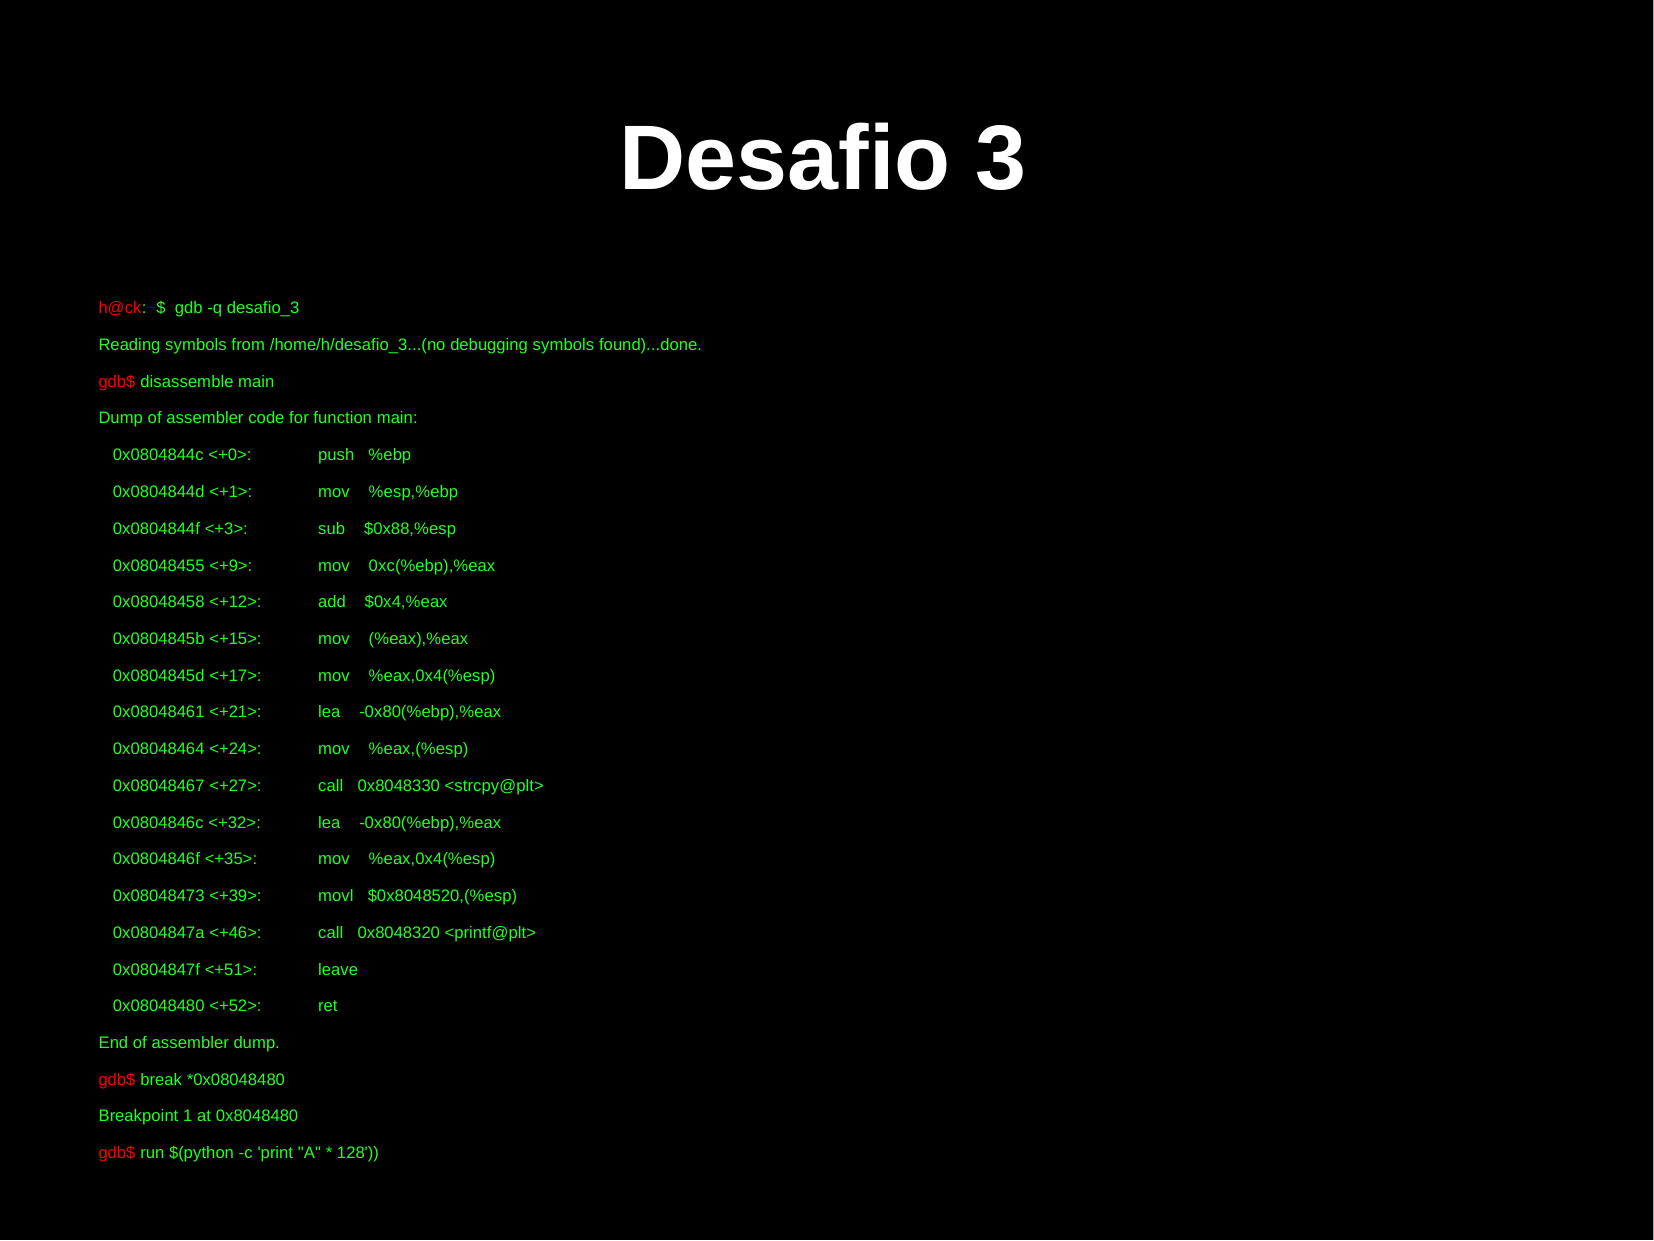

# Desafio 3
h@ck:~$ gdb -q desafio_3
Reading symbols from /home/h/desafio_3...(no debugging symbols found)...done.
gdb$ disassemble main
Dump of assembler code for function main:
 0x0804844c <+0>:	push %ebp
 0x0804844d <+1>:	mov %esp,%ebp
 0x0804844f <+3>:	sub $0x88,%esp
 0x08048455 <+9>:	mov 0xc(%ebp),%eax
 0x08048458 <+12>:	add $0x4,%eax
 0x0804845b <+15>:	mov (%eax),%eax
 0x0804845d <+17>:	mov %eax,0x4(%esp)
 0x08048461 <+21>:	lea -0x80(%ebp),%eax
 0x08048464 <+24>:	mov %eax,(%esp)
 0x08048467 <+27>:	call 0x8048330 <strcpy@plt>
 0x0804846c <+32>:	lea -0x80(%ebp),%eax
 0x0804846f <+35>:	mov %eax,0x4(%esp)
 0x08048473 <+39>:	movl $0x8048520,(%esp)
 0x0804847a <+46>:	call 0x8048320 <printf@plt>
 0x0804847f <+51>:	leave
 0x08048480 <+52>:	ret
End of assembler dump.
gdb$ break *0x08048480
Breakpoint 1 at 0x8048480
gdb$ run $(python -c 'print "A" * 128'))